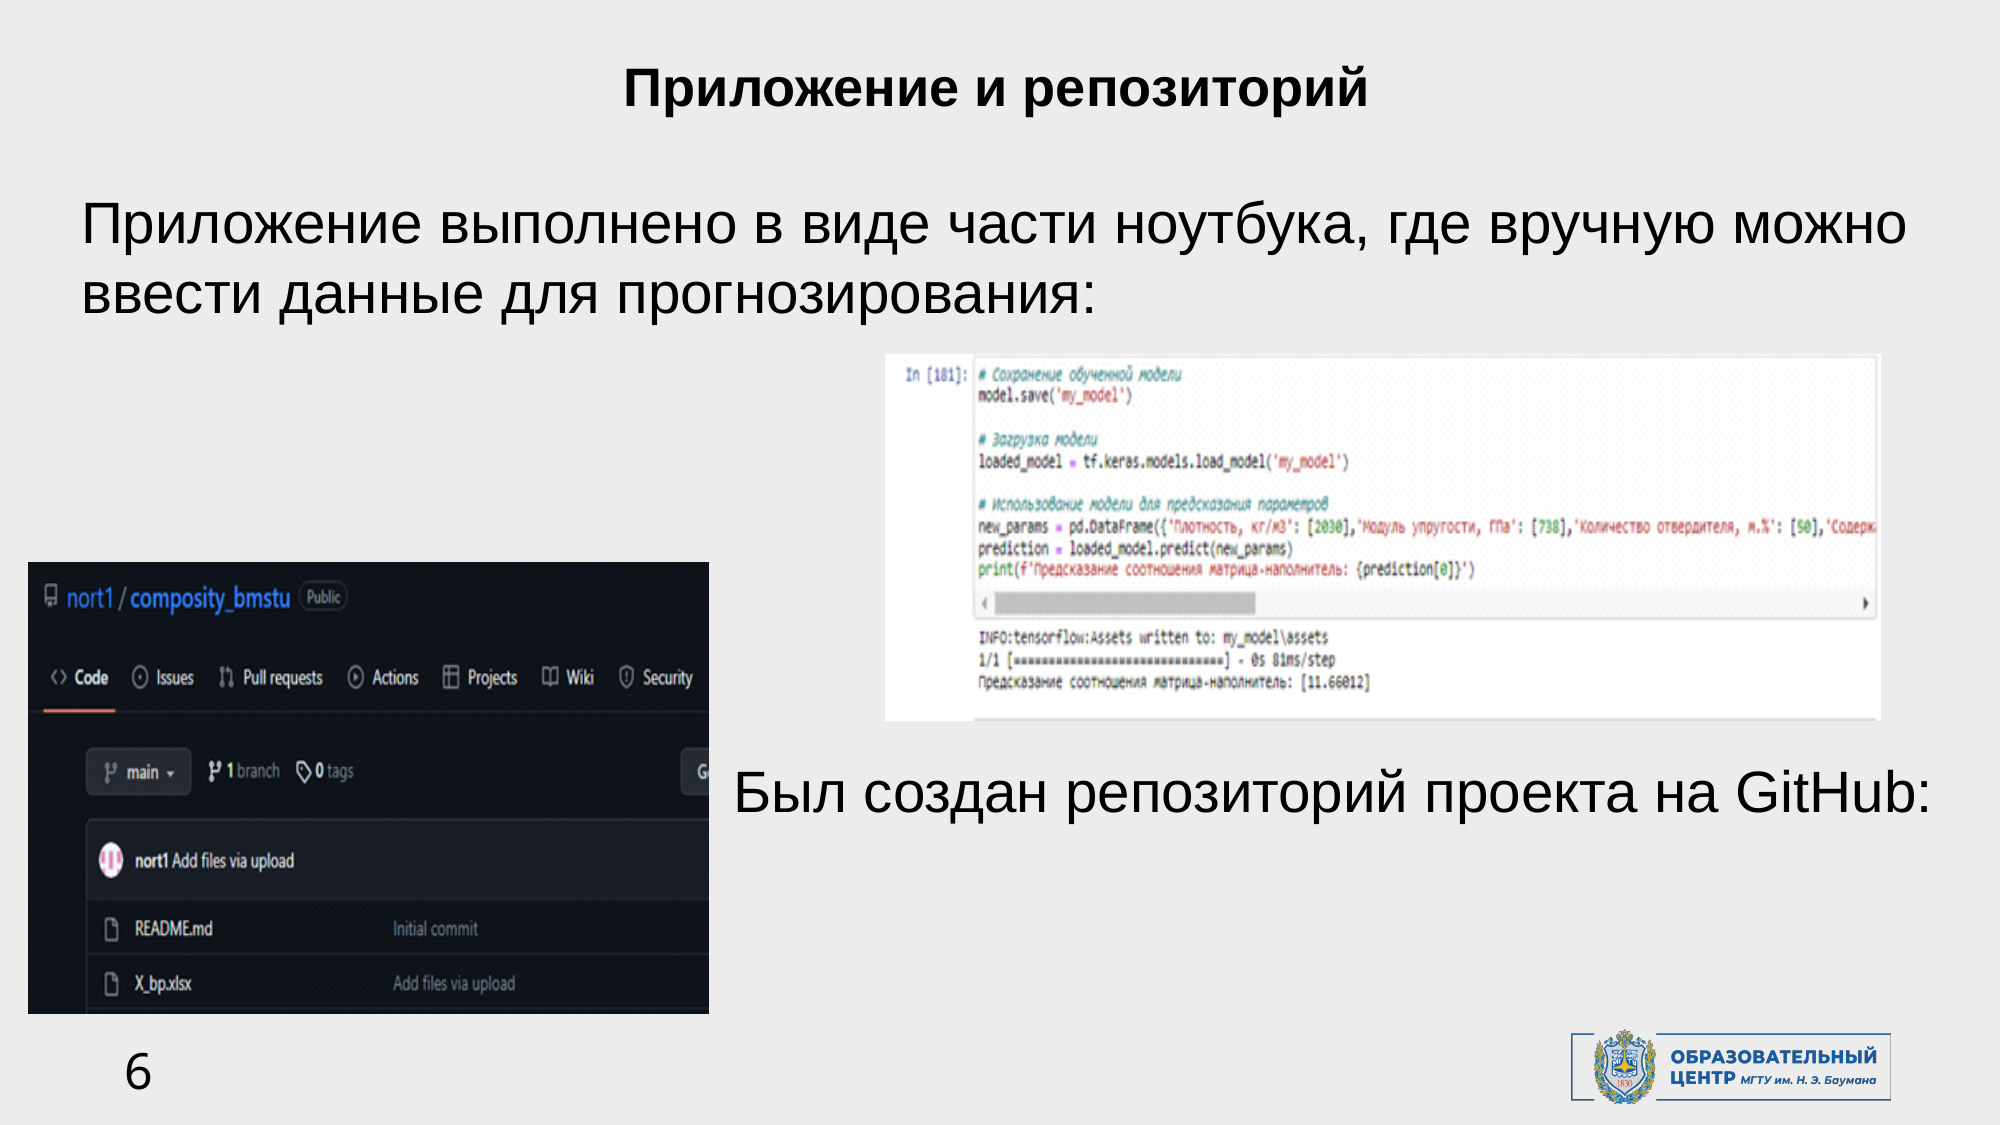

# Приложение и репозиторий
Приложение выполнено в виде части ноутбука, где вручную можно ввести данные для прогнозирования:
Был создан репозиторий проекта на GitHub: